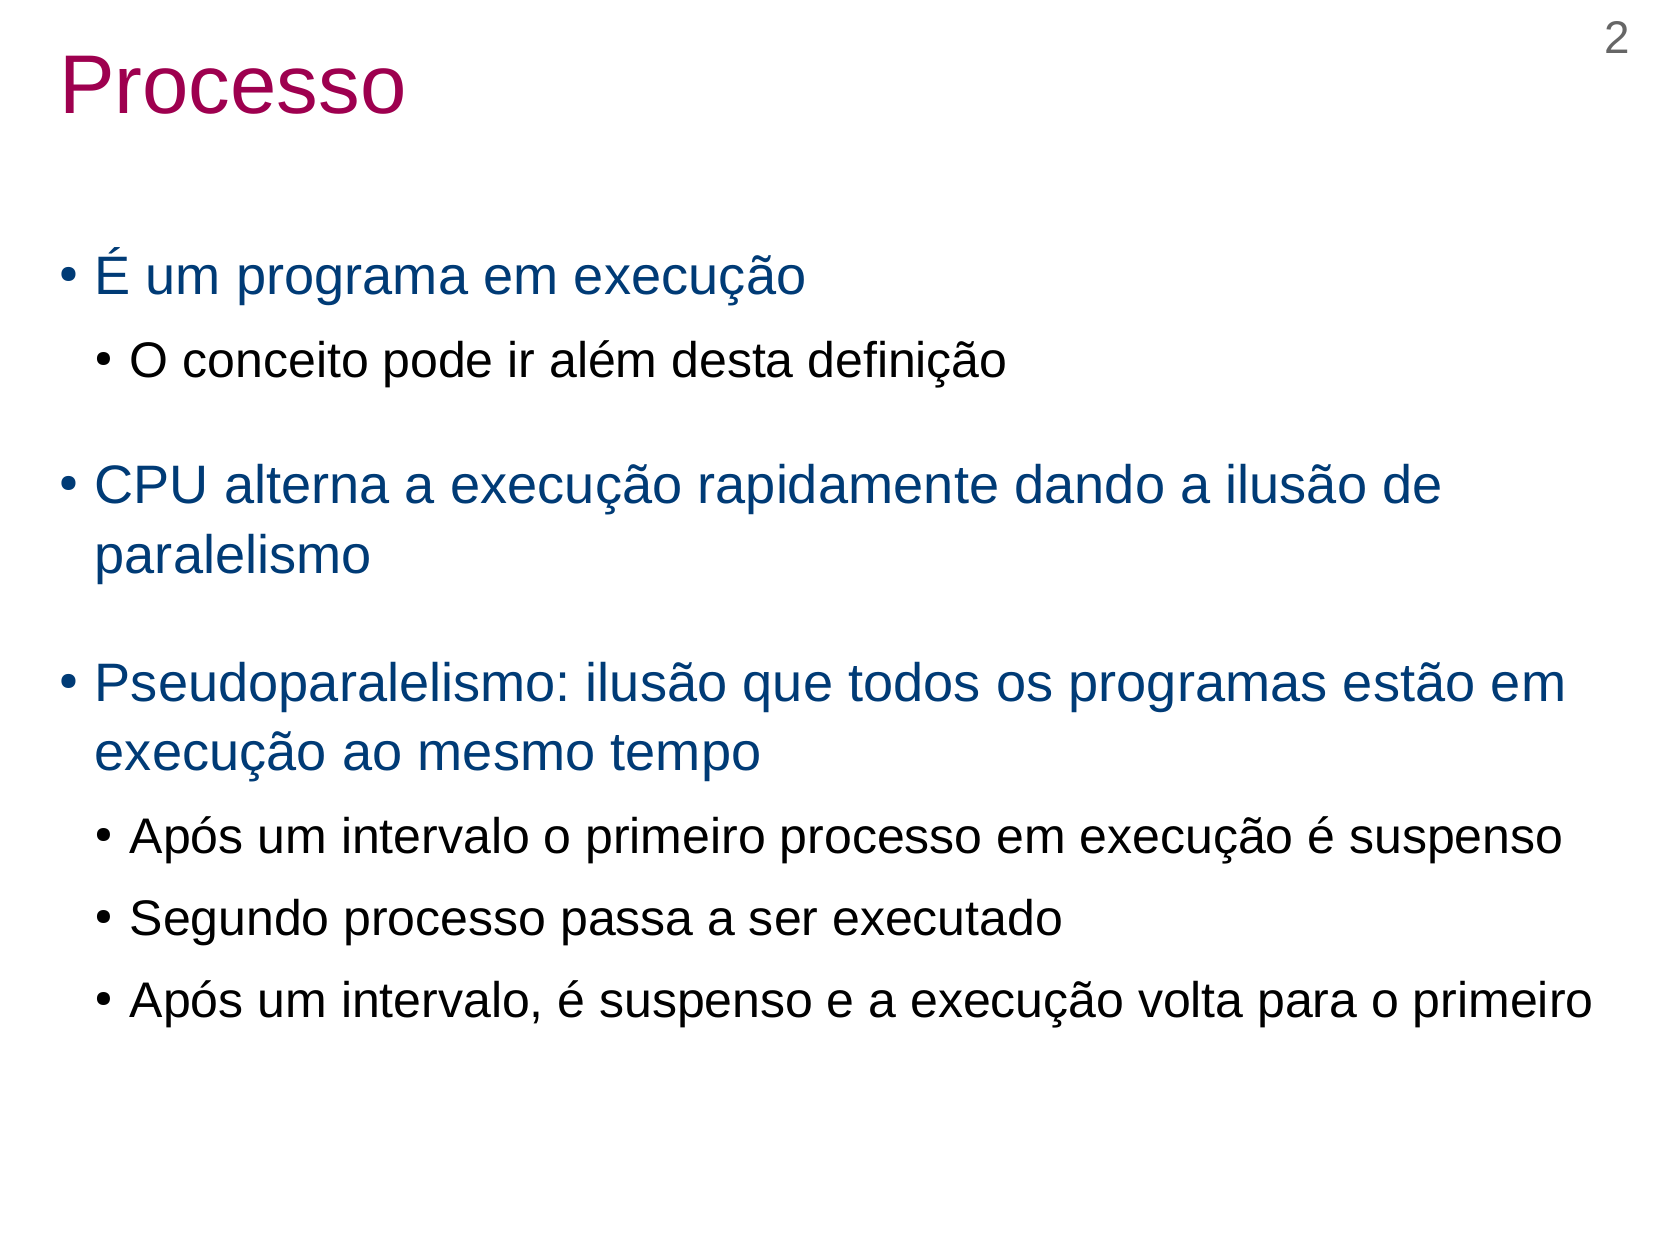

2
# Processo
É um programa em execução
O conceito pode ir além desta definição
CPU alterna a execução rapidamente dando a ilusão de paralelismo
Pseudoparalelismo: ilusão que todos os programas estão em execução ao mesmo tempo
Após um intervalo o primeiro processo em execução é suspenso
Segundo processo passa a ser executado
Após um intervalo, é suspenso e a execução volta para o primeiro